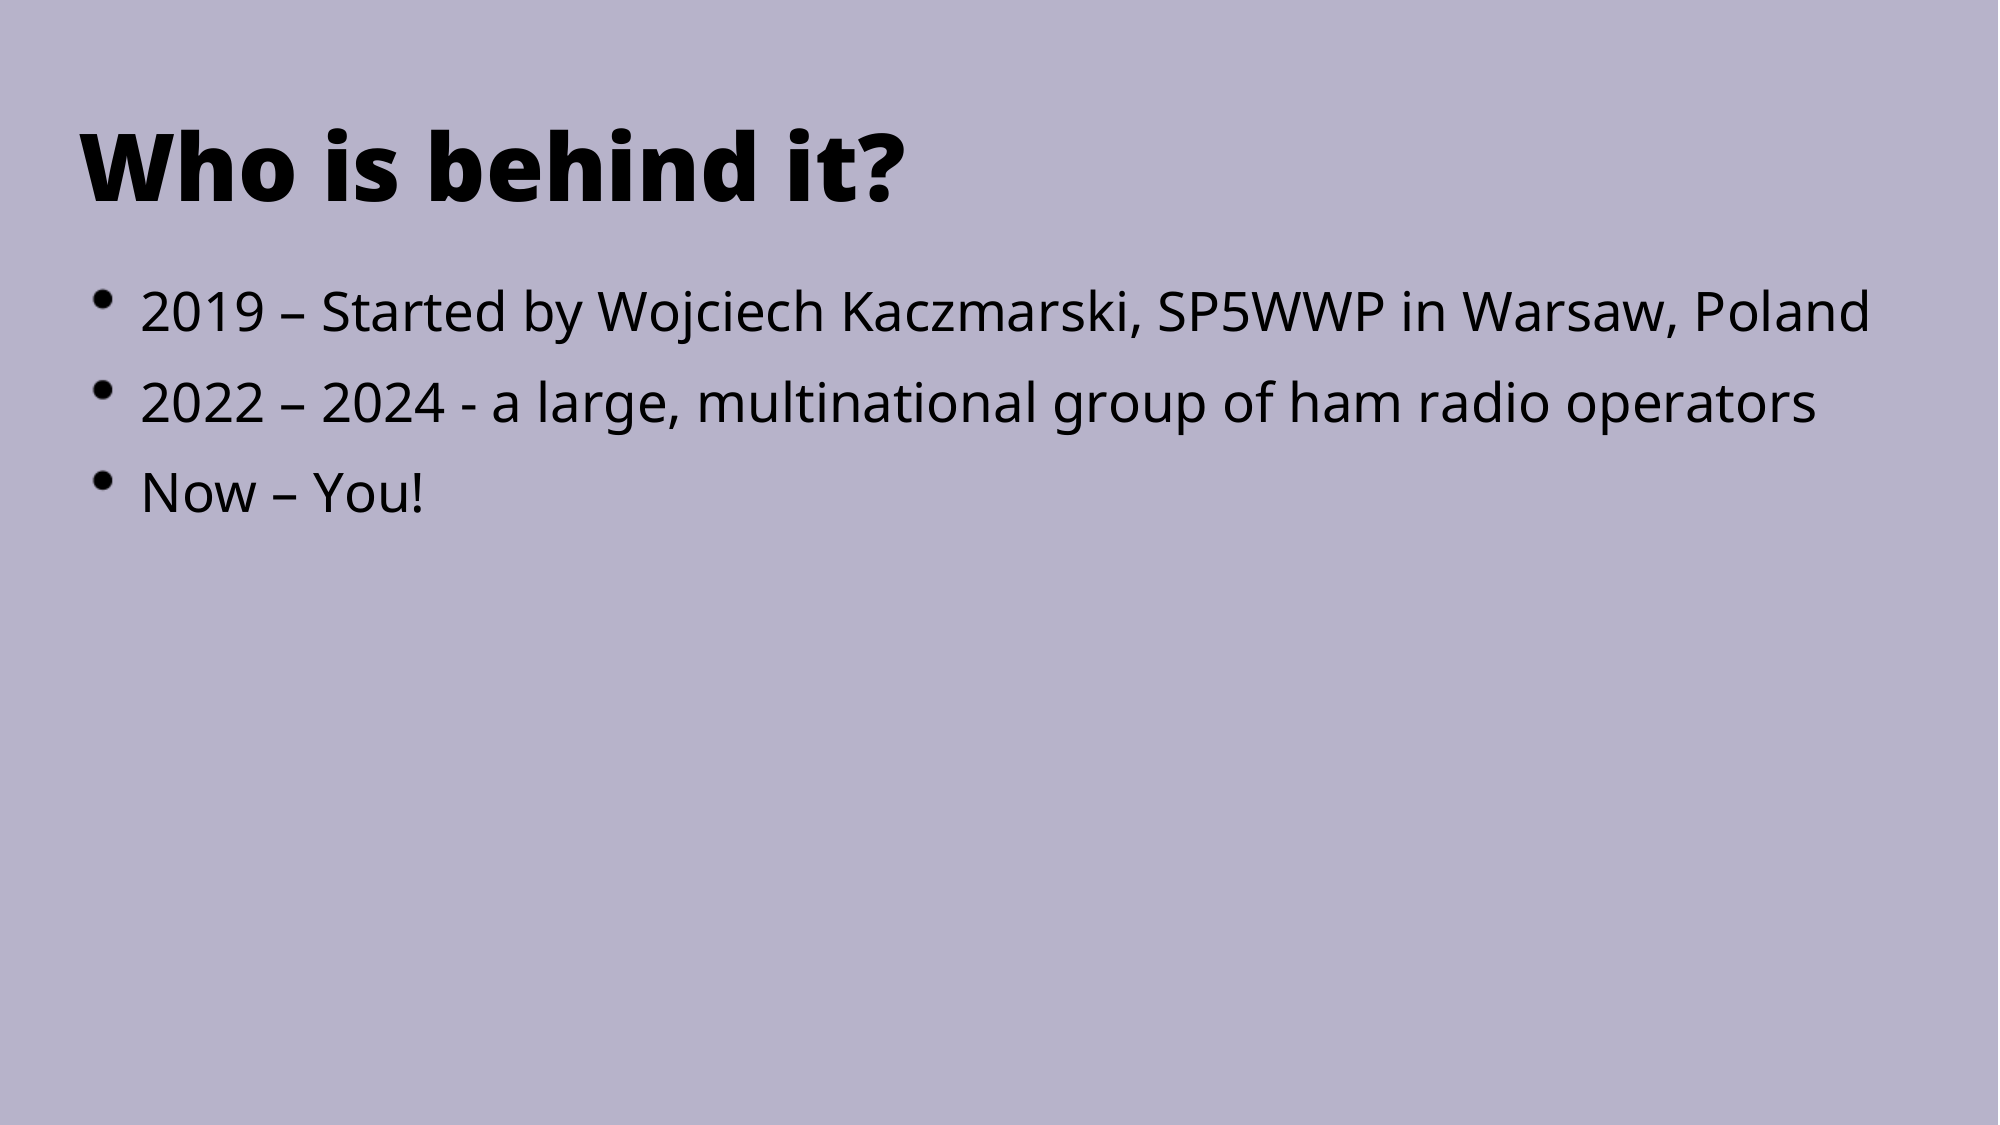

Who is behind it?
2019 – Started by Wojciech Kaczmarski, SP5WWP in Warsaw, Poland
2022 – 2024 - a large, multinational group of ham radio operators
Now – You!